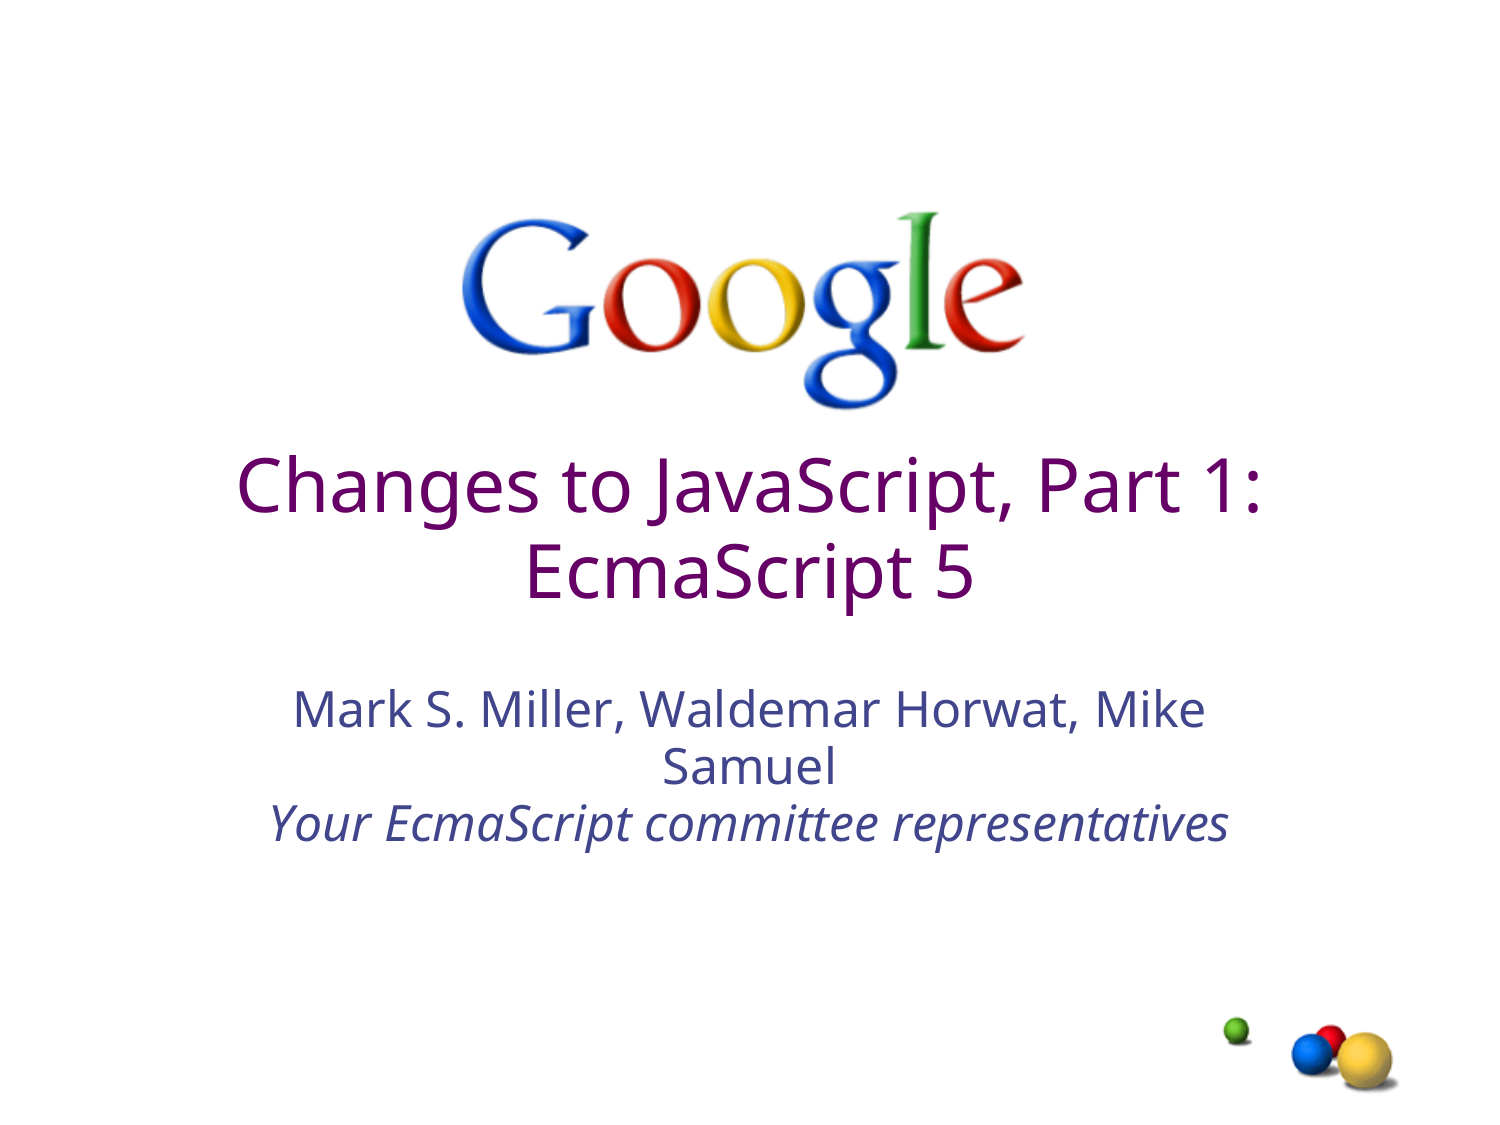

# Changes to JavaScript, Part 1: EcmaScript 5
Mark S. Miller, Waldemar Horwat, Mike Samuel
Your EcmaScript committee representatives